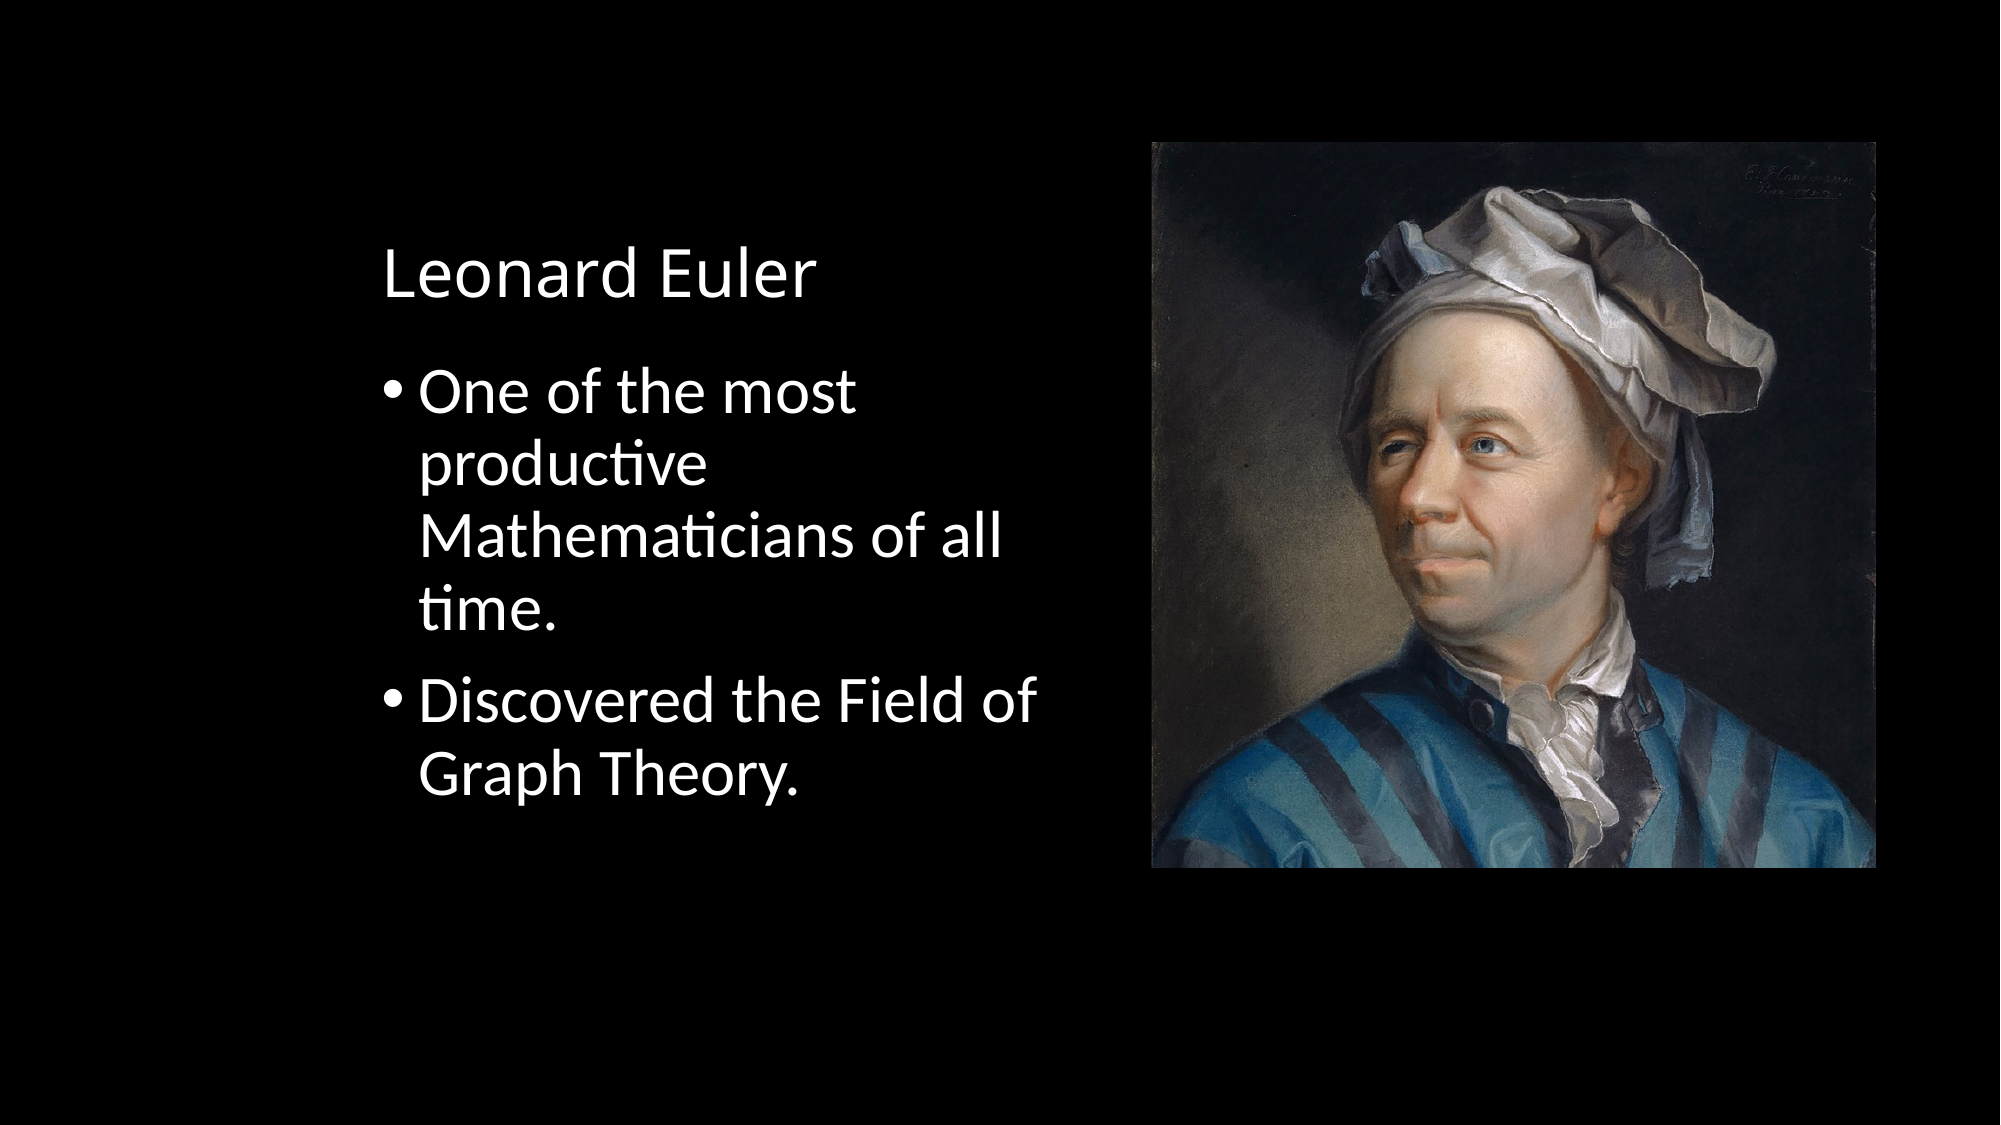

# Leonard Euler
One of the most productive Mathematicians of all time.
Discovered the Field of Graph Theory.